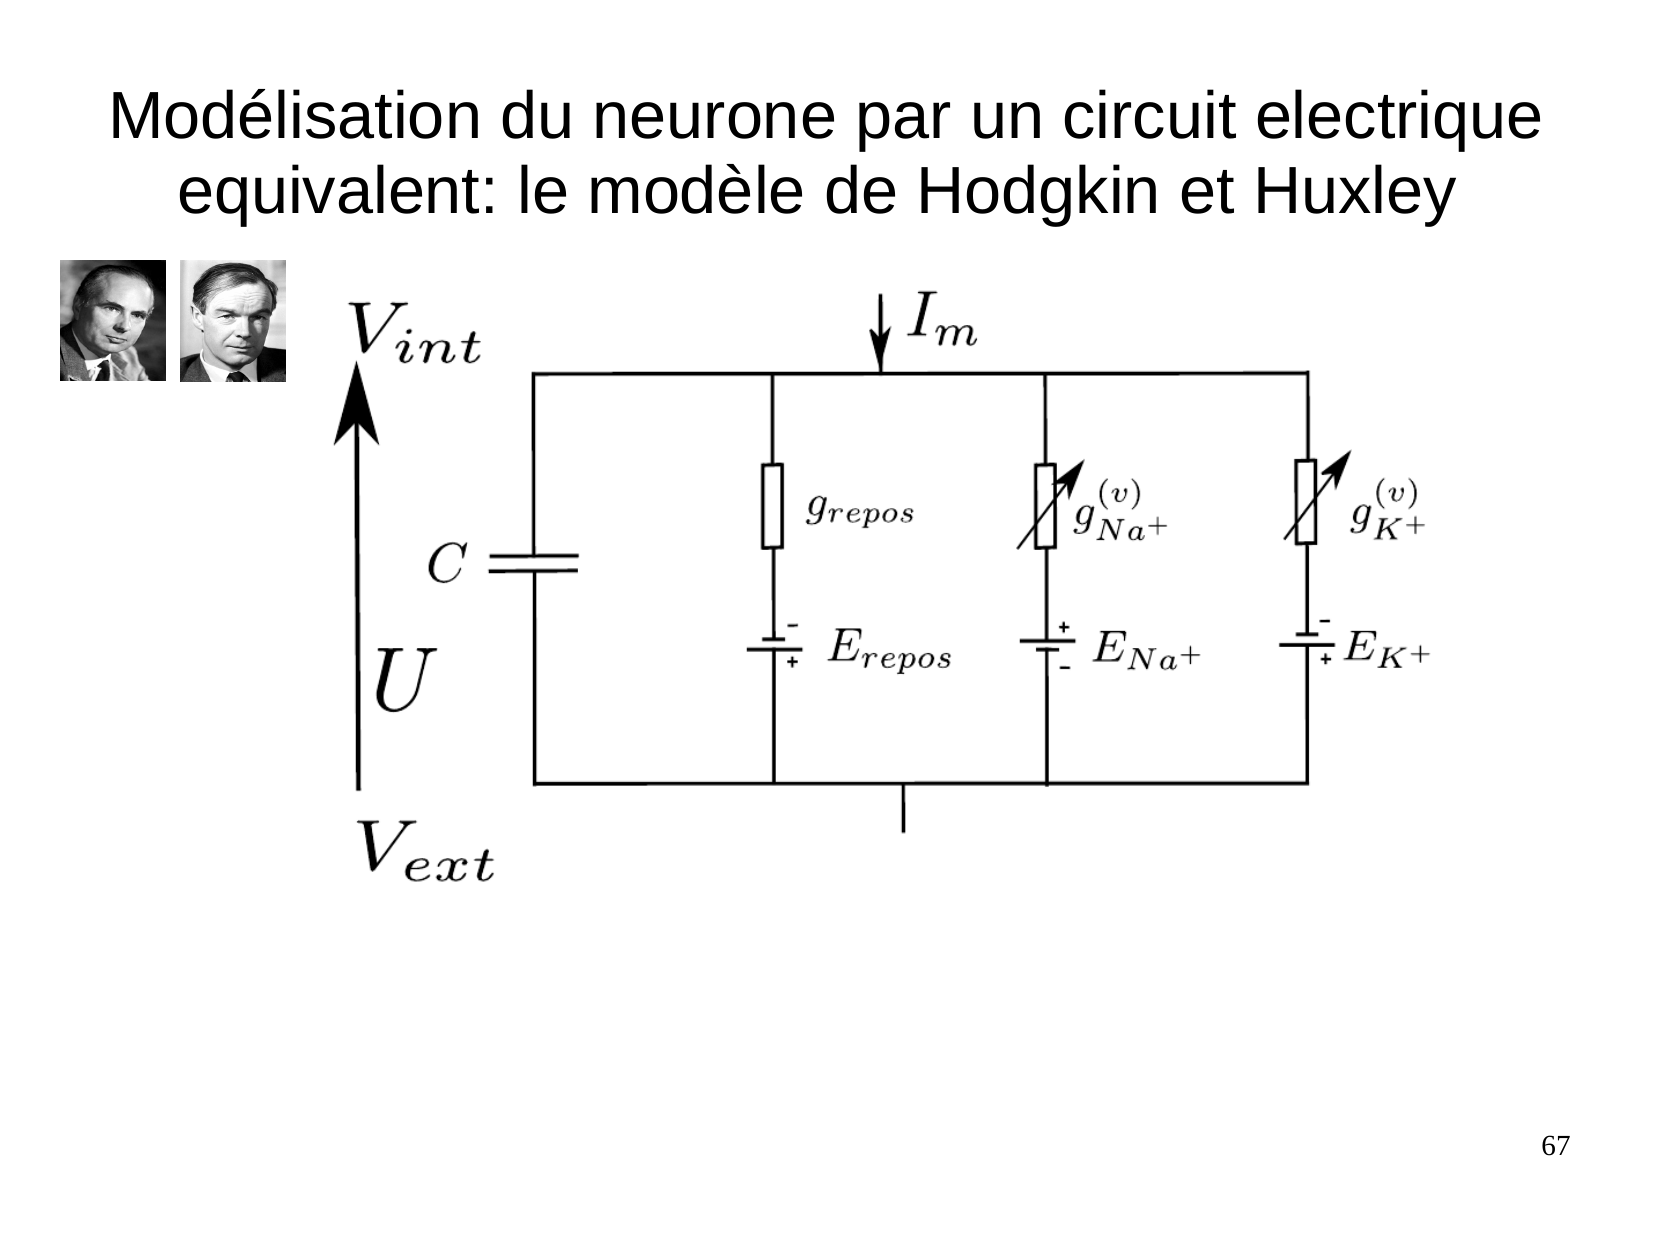

# Modélisation du neurone par un circuit electrique equivalent: le modèle de Hodgkin et Huxley
67